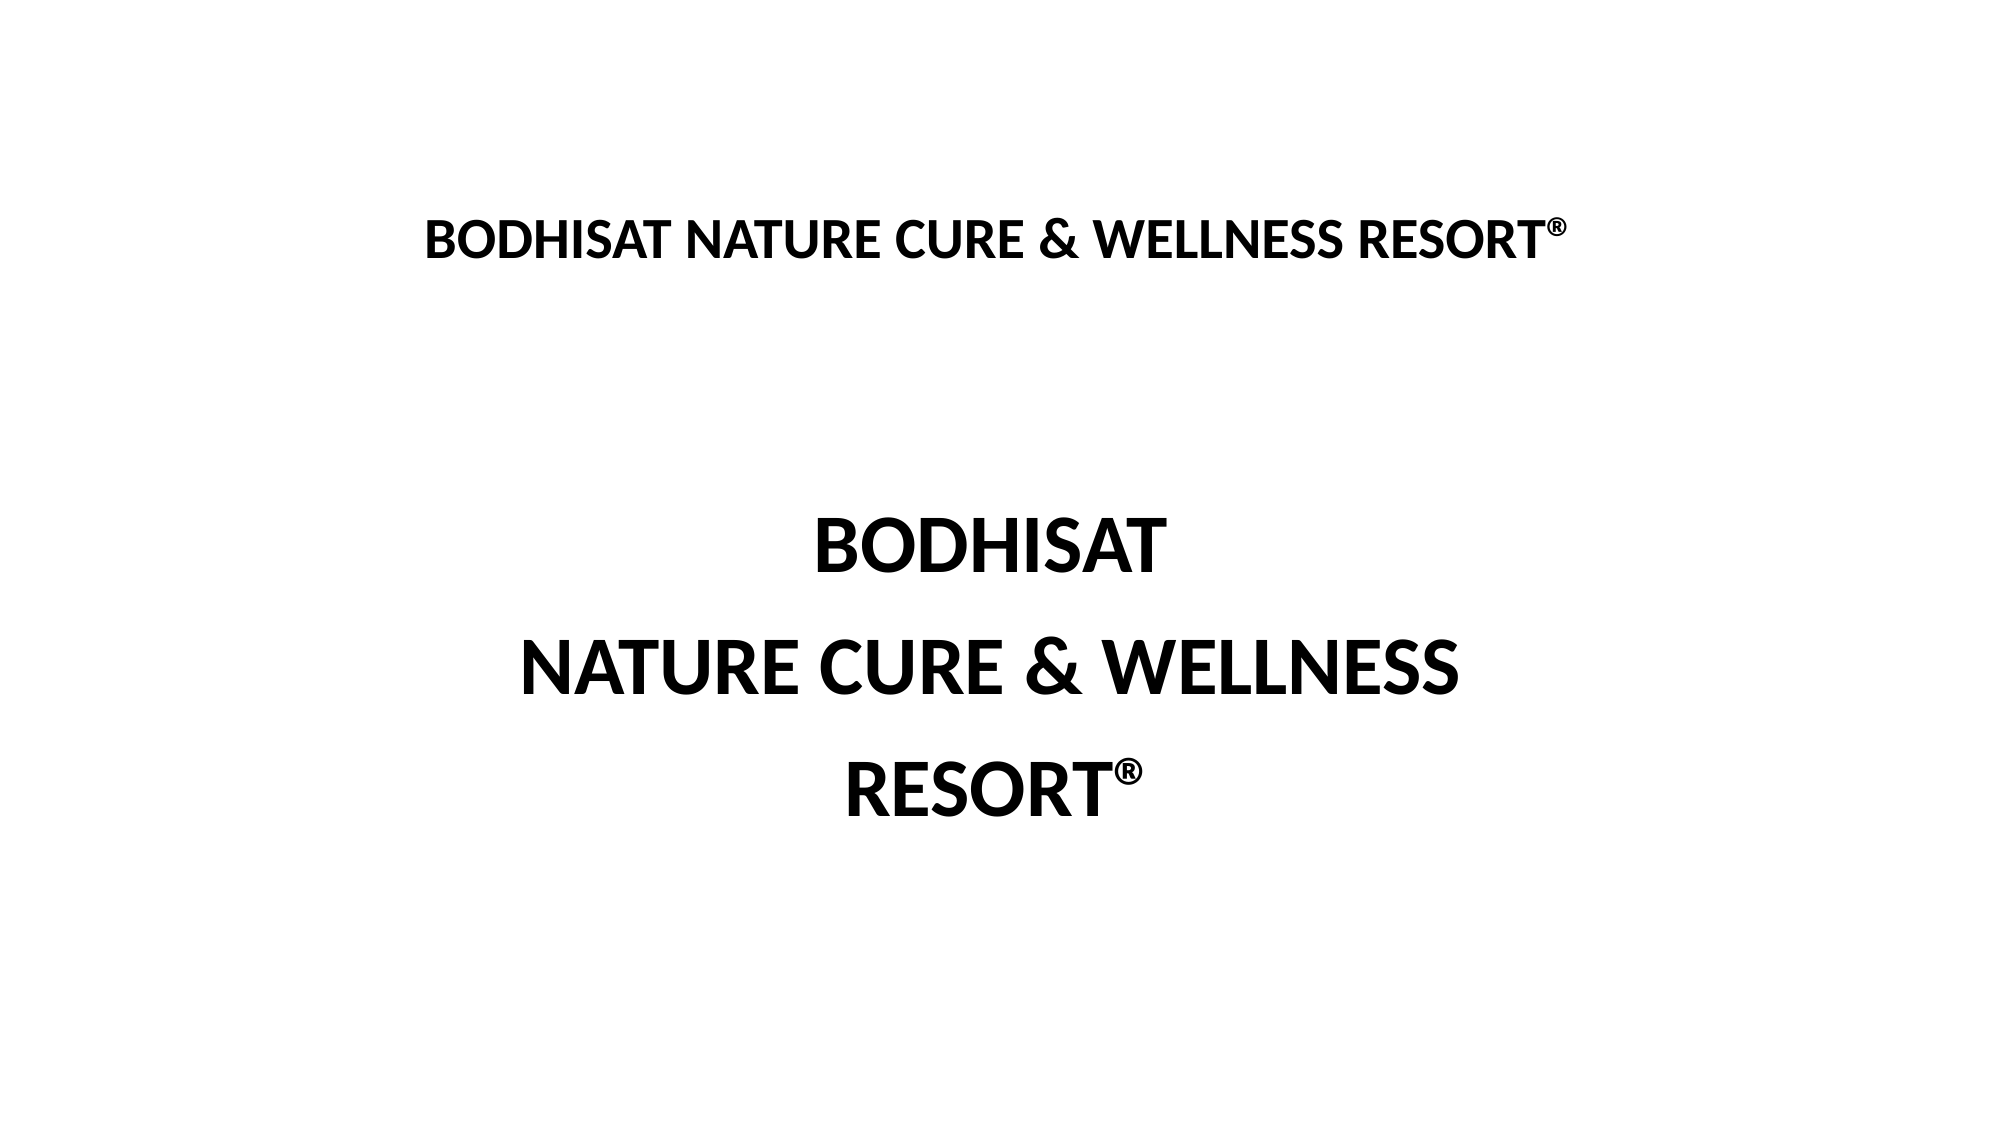

BODHISAT NATURE CURE & WELLNESS RESORT®
BODHISAT
NATURE CURE & WELLNESS
RESORT®